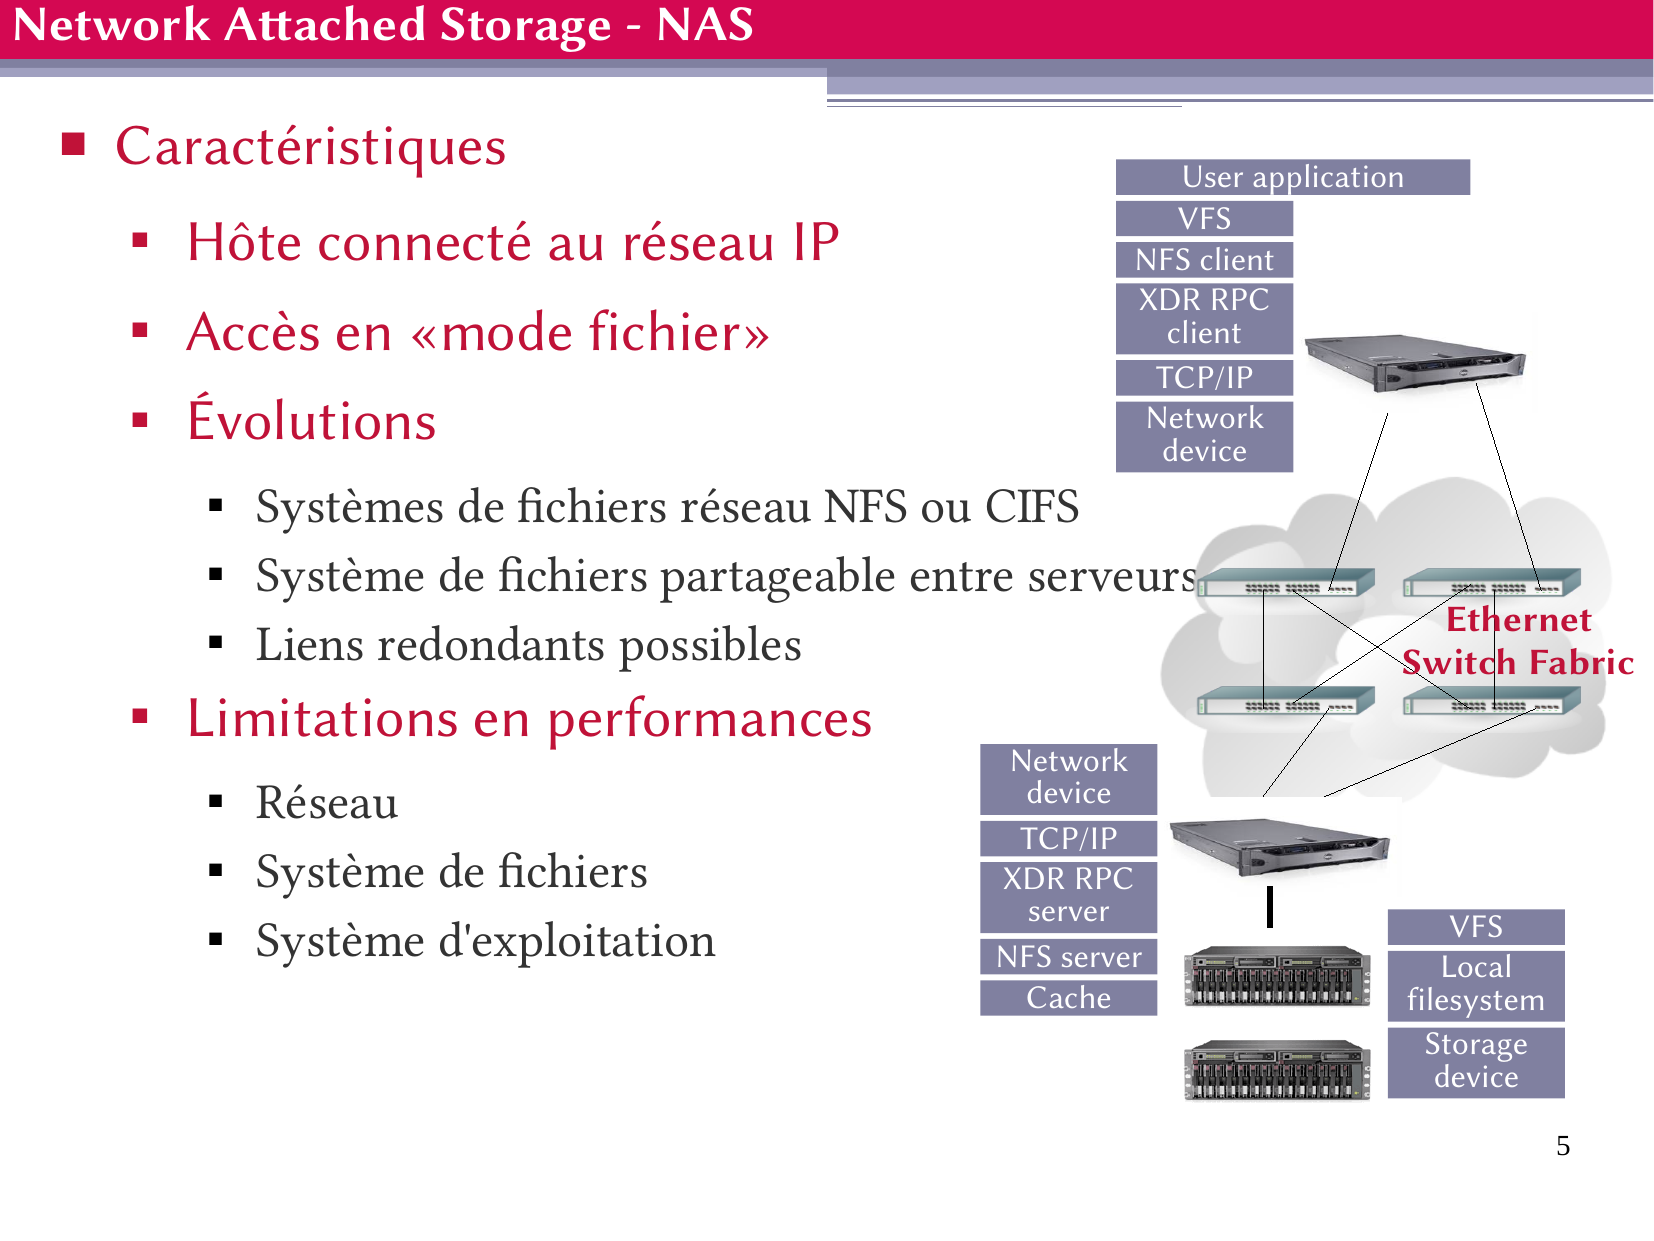

# Network Attached Storage - NAS
Caractéristiques
Hôte connecté au réseau IP
Accès en «mode fichier»
Évolutions
Systèmes de fichiers réseau NFS ou CIFS
Système de fichiers partageable entre serveurs
Liens redondants possibles
Limitations en performances
Réseau
Système de fichiers
Système d'exploitation
User application
VFS
NFS client
XDR RPC client
TCP/IP
Network device
Ethernet
Switch Fabric
Network device
TCP/IP
XDR RPC server
VFS
NFS server
Local filesystem
Cache
Storage device
5